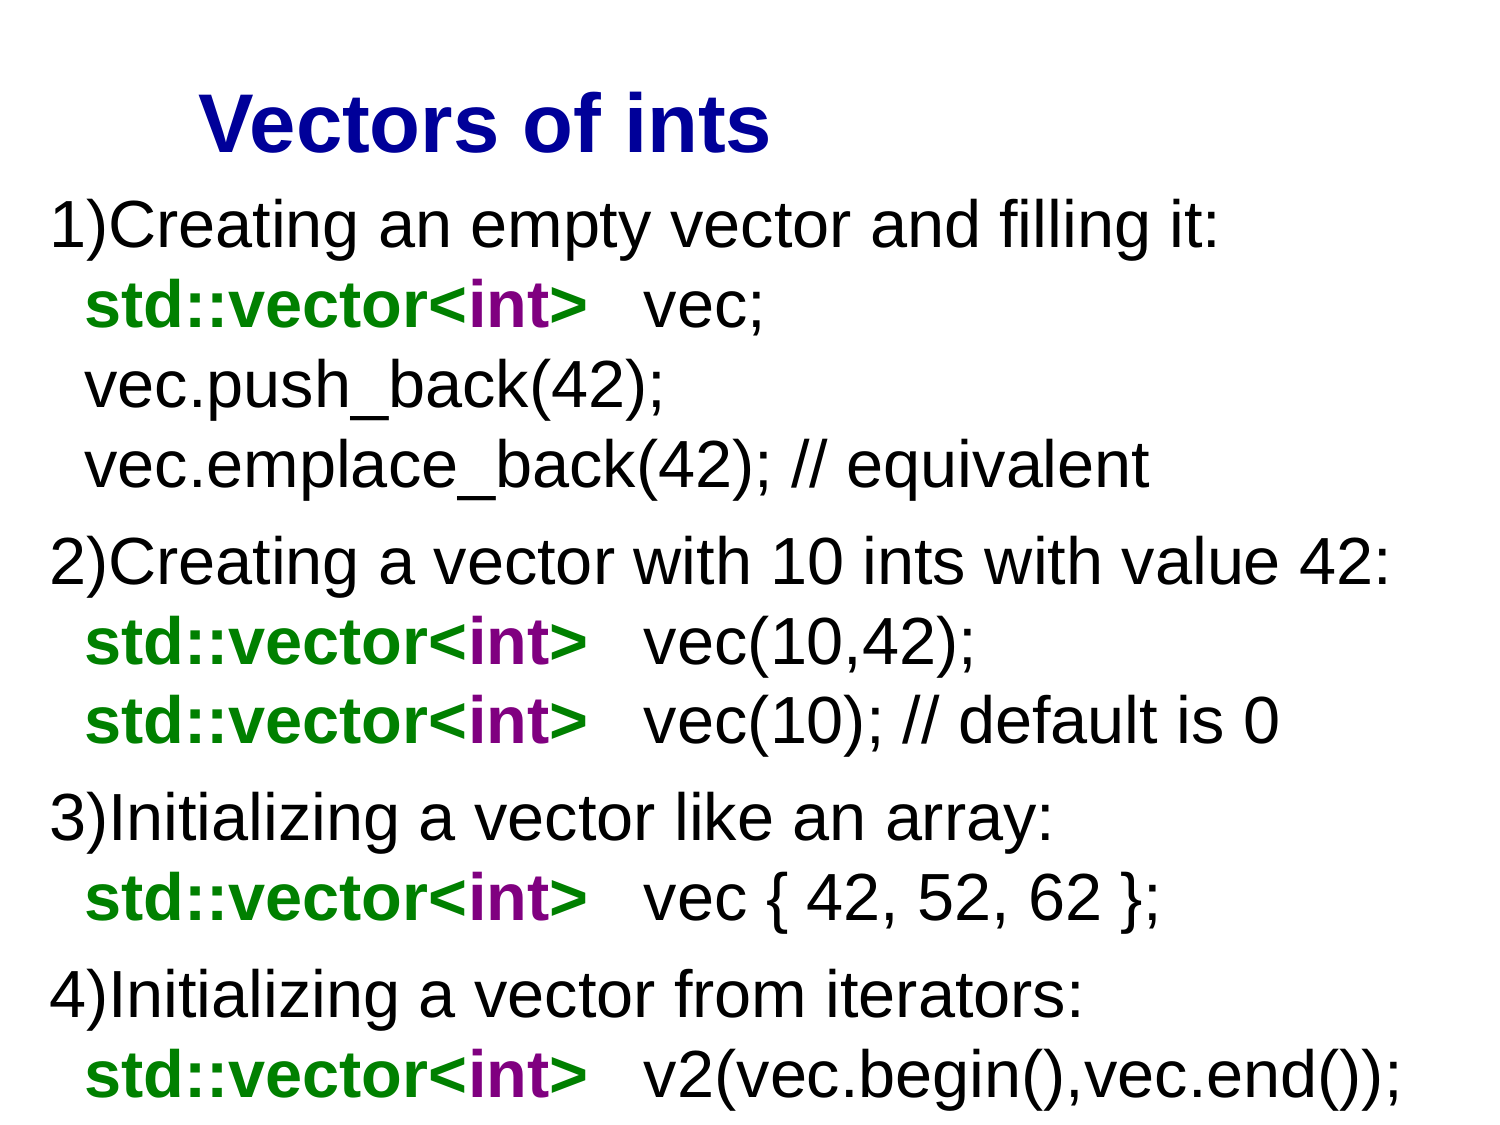

# Vectors of ints
Creating an empty vector and filling it:
std::vector<int> vec;
vec.push_back(42);
vec.emplace_back(42); // equivalent
Creating a vector with 10 ints with value 42:
std::vector<int> vec(10,42);
std::vector<int> vec(10); // default is 0
Initializing a vector like an array:
std::vector<int> vec { 42, 52, 62 };
Initializing a vector from iterators:
std::vector<int> v2(vec.begin(),vec.end());